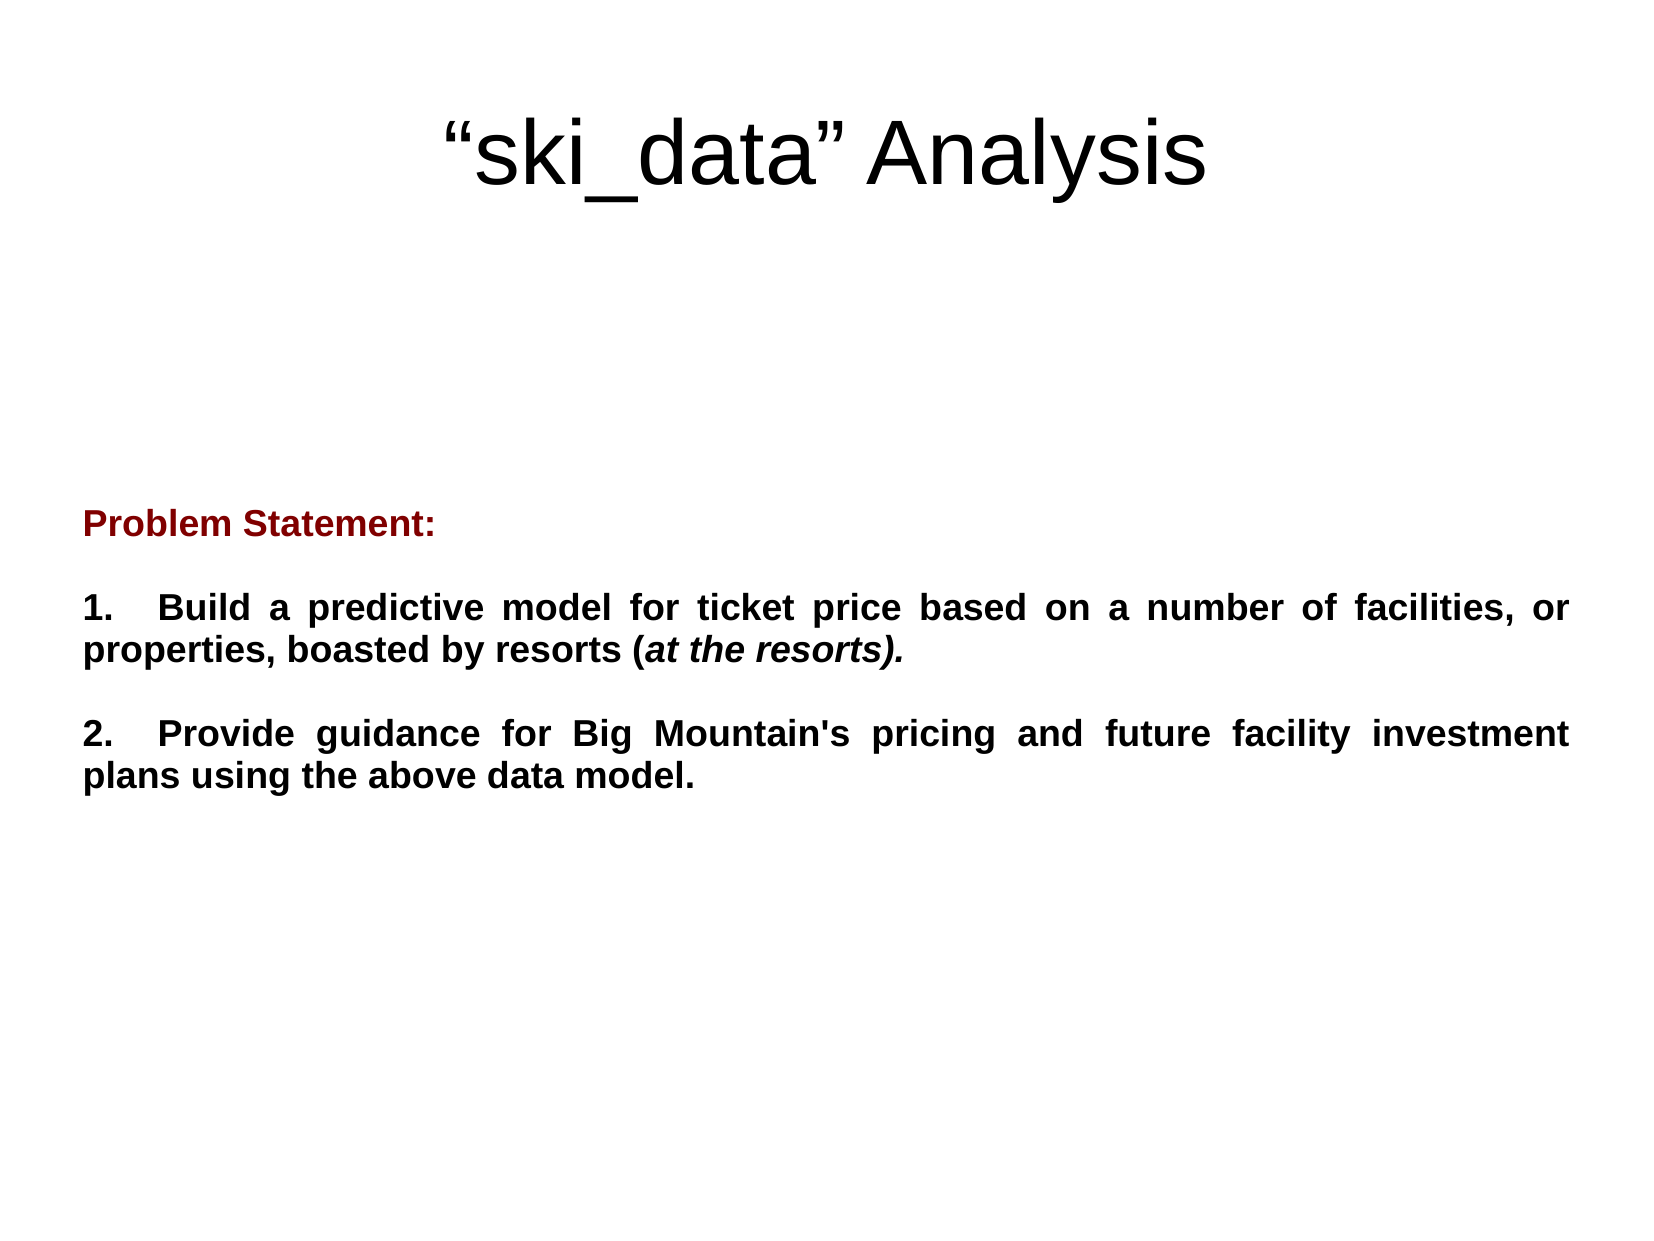

# “ski_data” Analysis
Problem Statement:
1.	Build a predictive model for ticket price based on a number of facilities, or properties, boasted by resorts (at the resorts).
2.	Provide guidance for Big Mountain's pricing and future facility investment plans using the above data model.